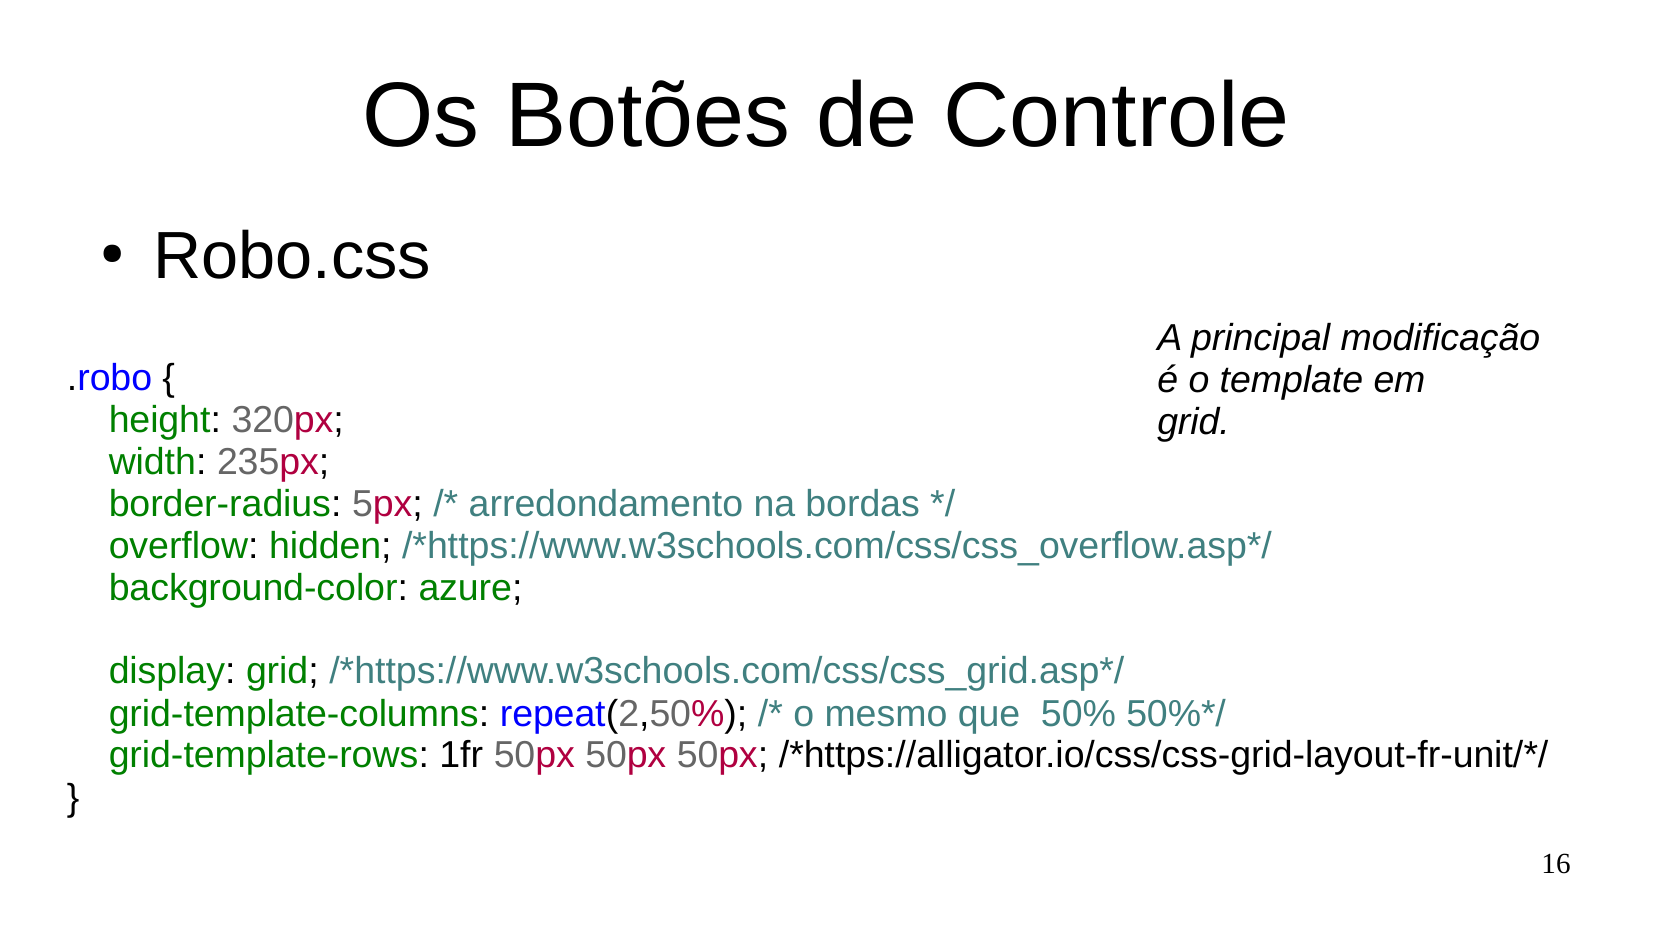

# Os Botões de Controle
Robo.css
A principal modificação é o template em
grid.
.robo {
 height: 320px;
 width: 235px;
 border-radius: 5px; /* arredondamento na bordas */
 overflow: hidden; /*https://www.w3schools.com/css/css_overflow.asp*/
 background-color: azure;
 display: grid; /*https://www.w3schools.com/css/css_grid.asp*/
 grid-template-columns: repeat(2,50%); /* o mesmo que 50% 50%*/
 grid-template-rows: 1fr 50px 50px 50px; /*https://alligator.io/css/css-grid-layout-fr-unit/*/
}
16